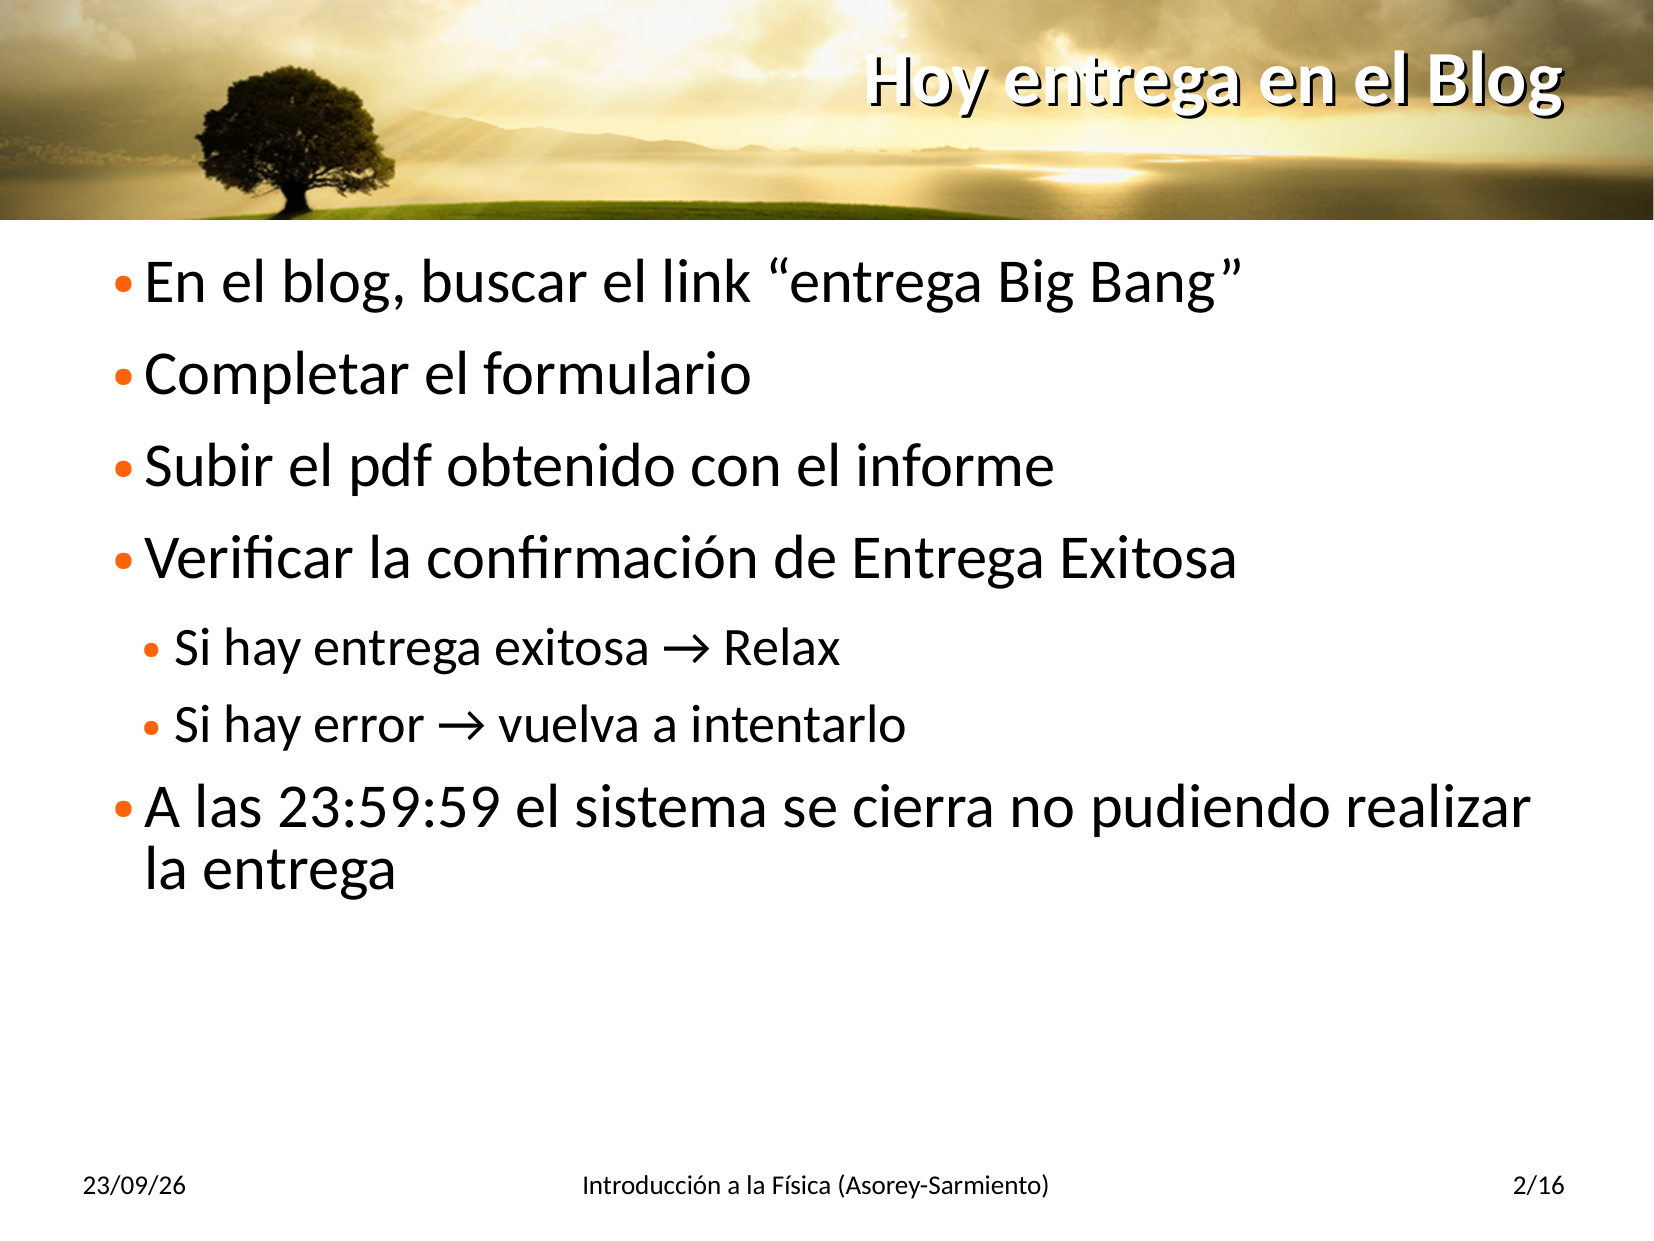

# Hoy entrega en el Blog
En el blog, buscar el link “entrega Big Bang”
Completar el formulario
Subir el pdf obtenido con el informe
Verificar la confirmación de Entrega Exitosa
Si hay entrega exitosa → Relax
Si hay error → vuelva a intentarlo
A las 23:59:59 el sistema se cierra no pudiendo realizar la entrega
Introducción a la Física (Asorey-Sarmiento)
2